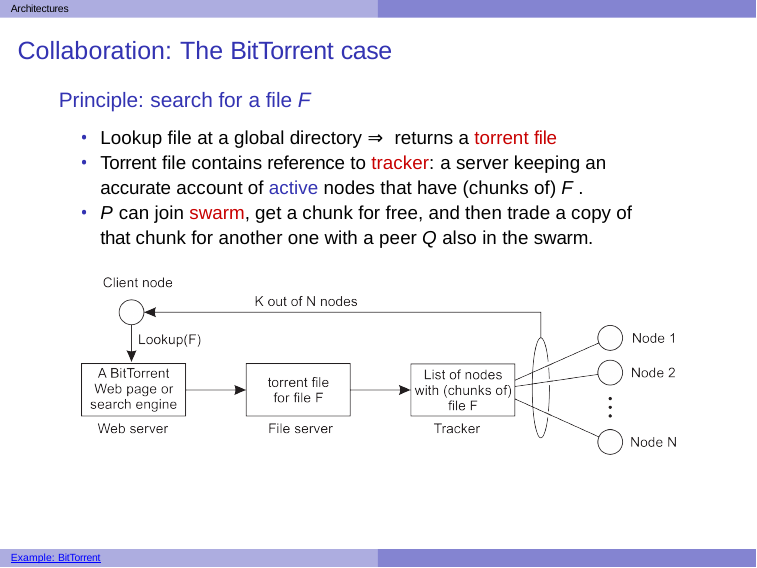

Architectures
# Collaboration: The BitTorrent case
Principle: search for a file F
Lookup file at a global directory ⇒ returns a torrent file
Torrent file contains reference to tracker: a server keeping an accurate account of active nodes that have (chunks of) F .
P can join swarm, get a chunk for free, and then trade a copy of that chunk for another one with a peer Q also in the swarm.
Example: BitTorrent